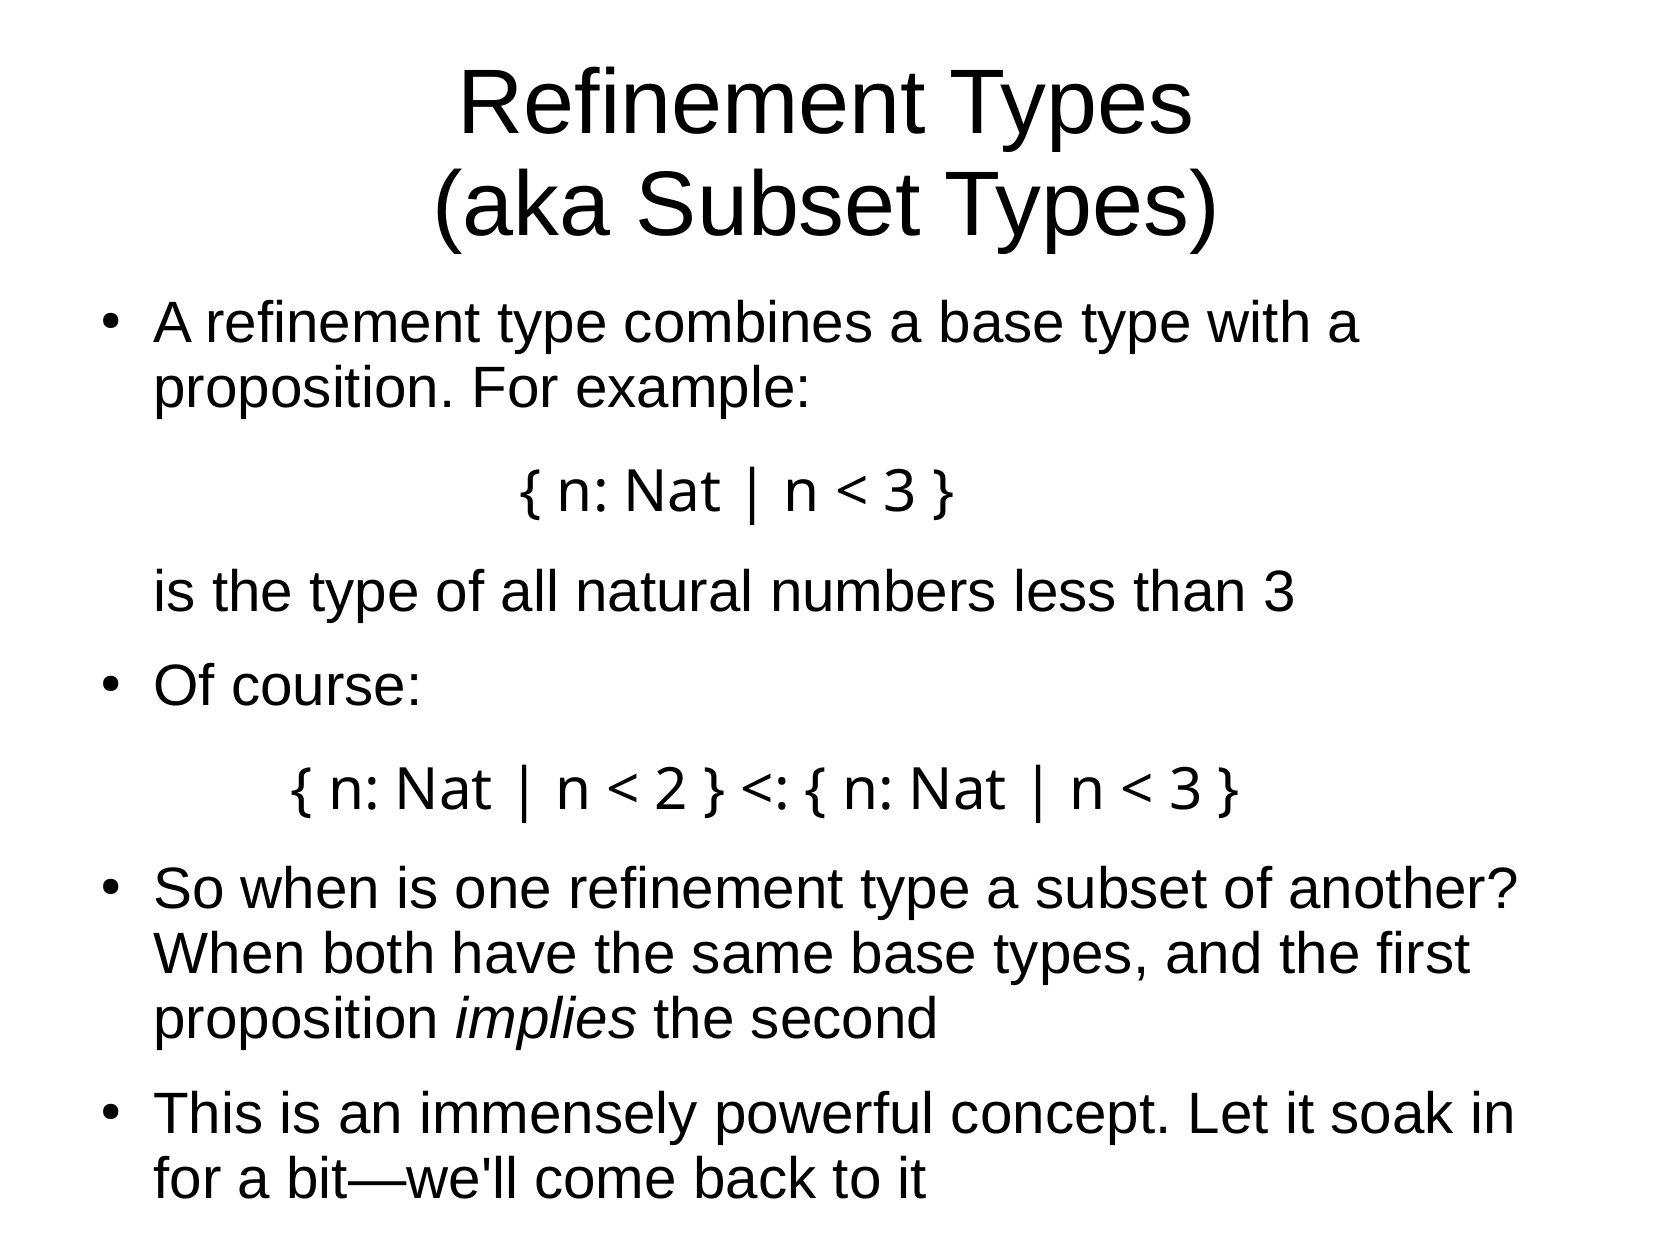

# Refinement Types (aka Subset Types)
A refinement type combines a base type with a proposition. For example:
 { n: Nat | n < 3 }
is the type of all natural numbers less than 3
Of course:
 { n: Nat | n < 2 } <: { n: Nat | n < 3 }
So when is one refinement type a subset of another? When both have the same base types, and the first proposition implies the second
This is an immensely powerful concept. Let it soak in for a bit—we'll come back to it